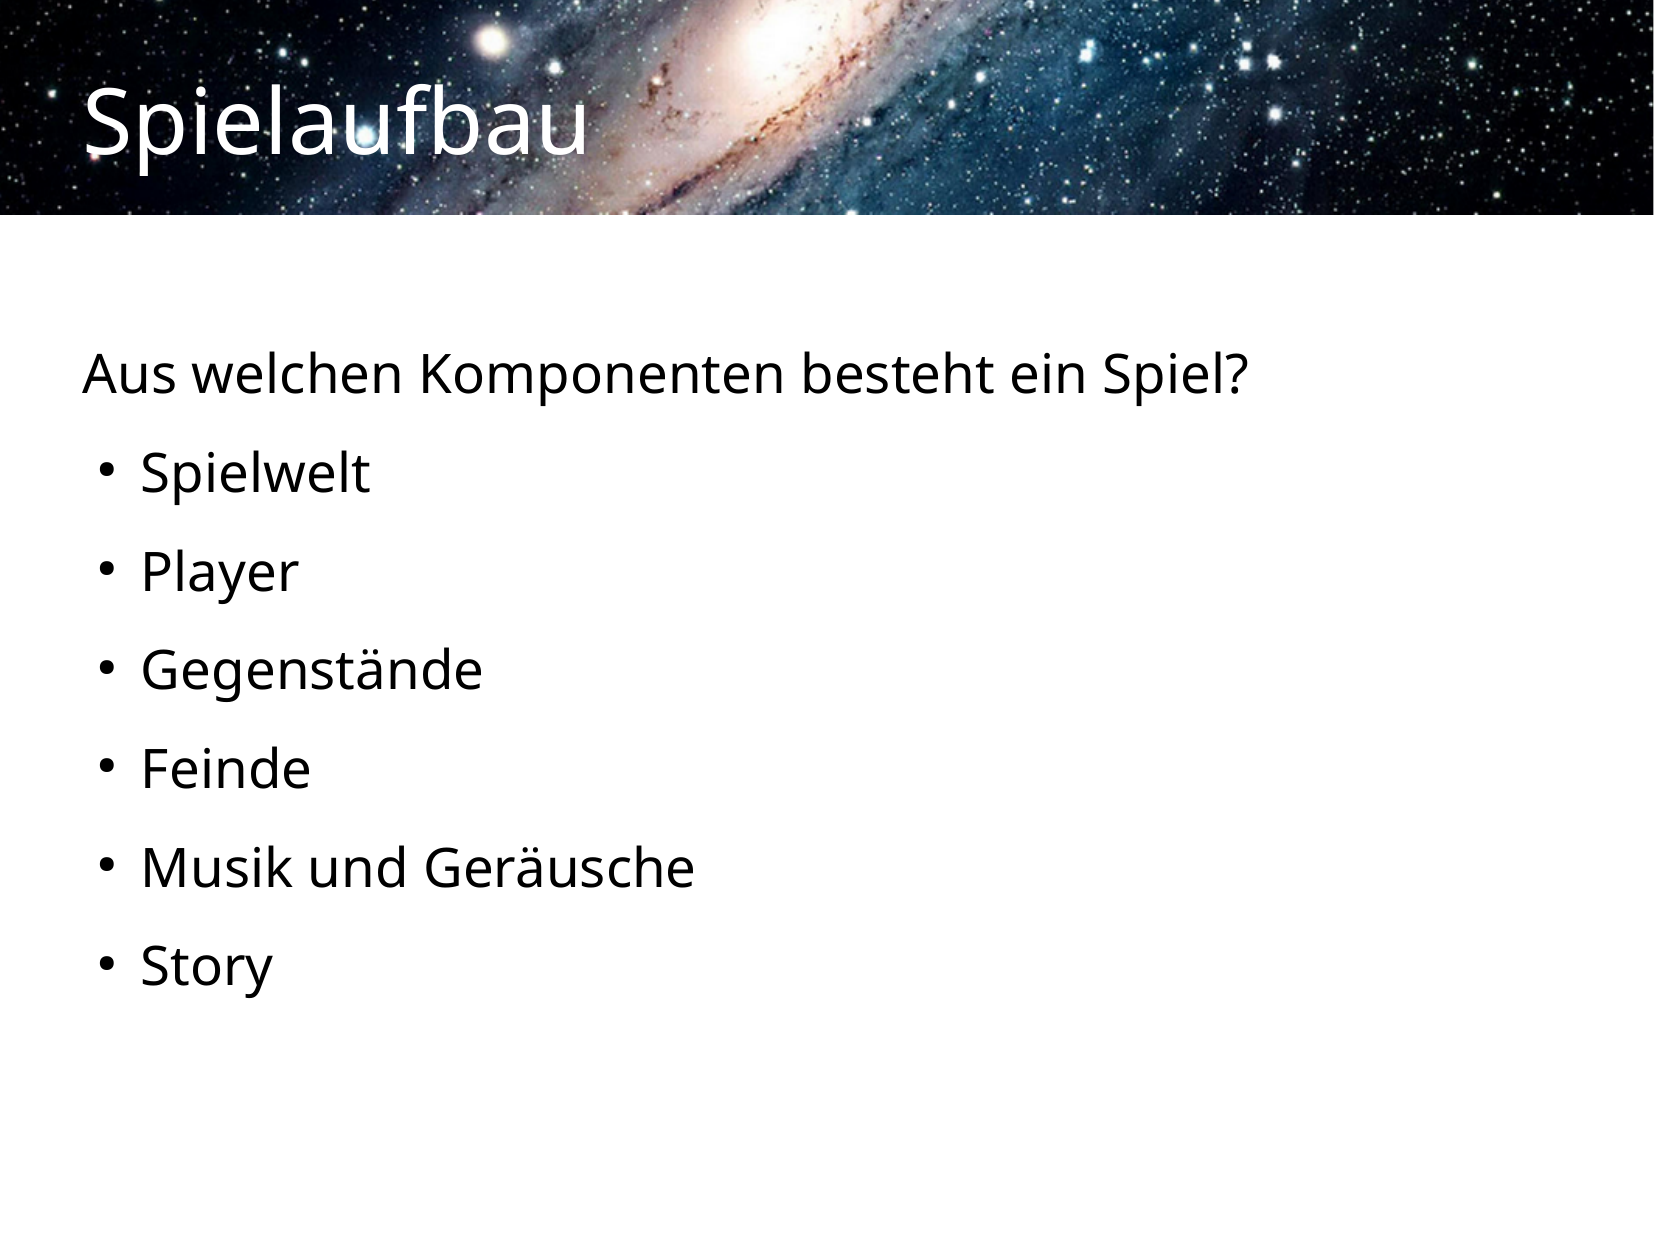

# Spielaufbau
Aus welchen Komponenten besteht ein Spiel?
Spielwelt
Player
Gegenstände
Feinde
Musik und Geräusche
Story